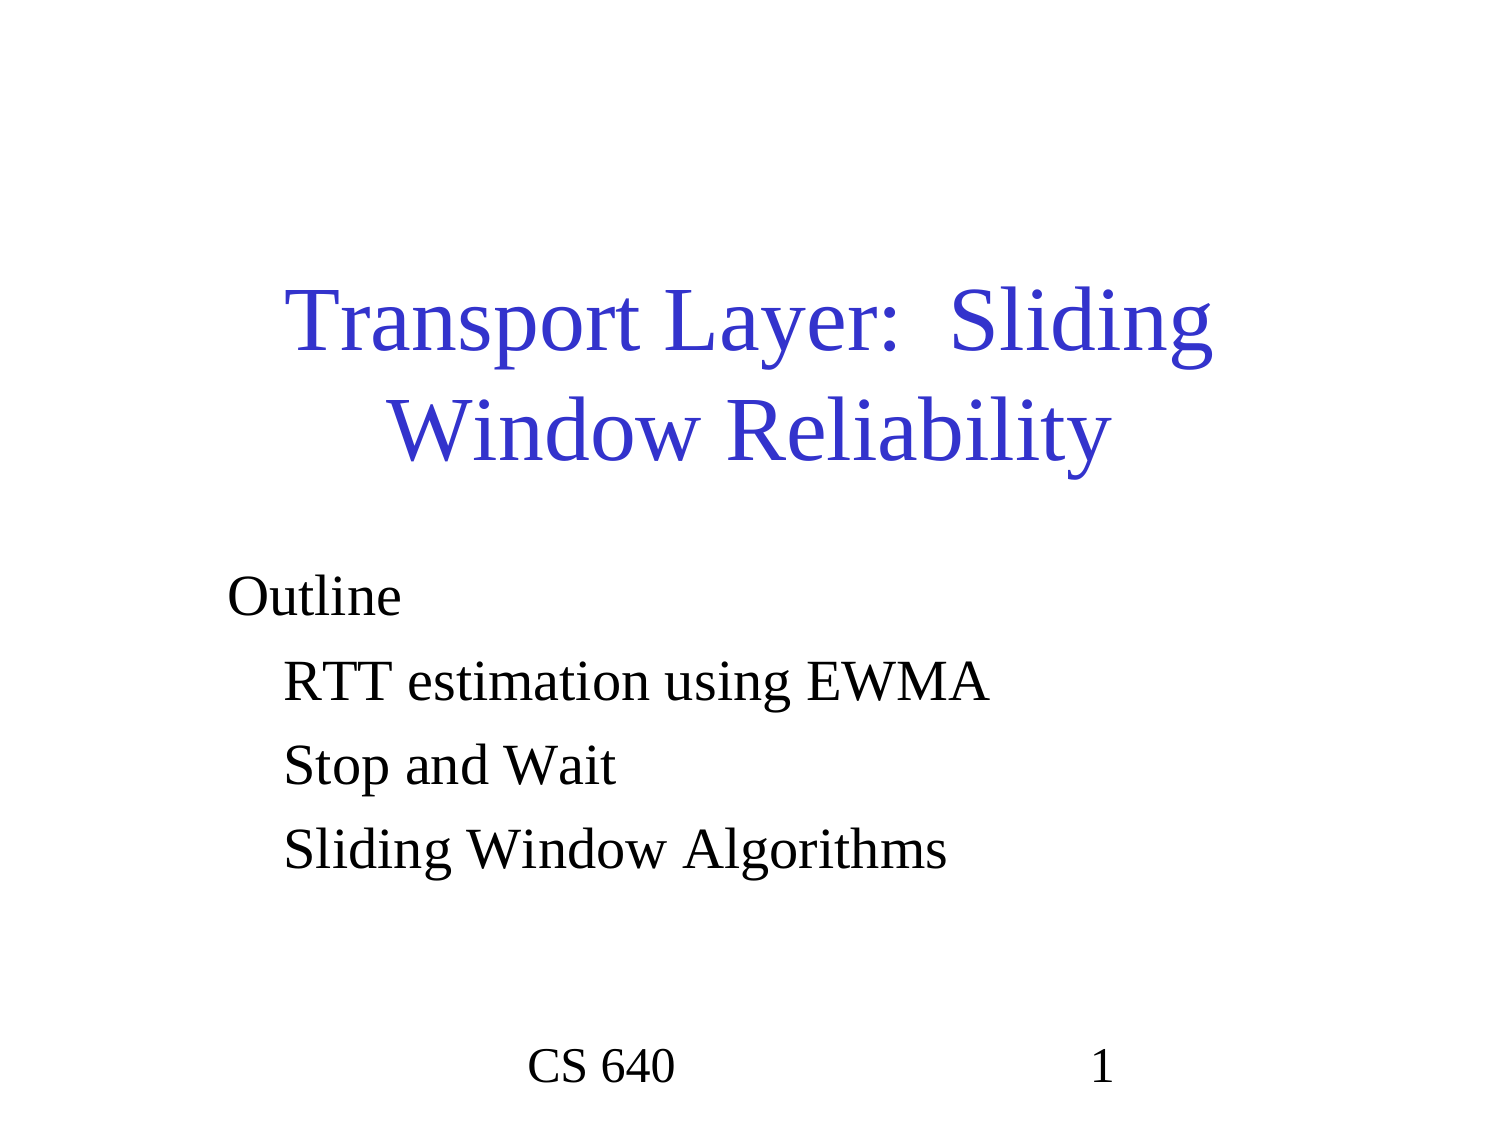

Transport Layer: Sliding Window Reliability
# Outline
	RTT estimation using EWMA
	Stop and Wait
	Sliding Window Algorithms
Fall 2001
CS 640
1